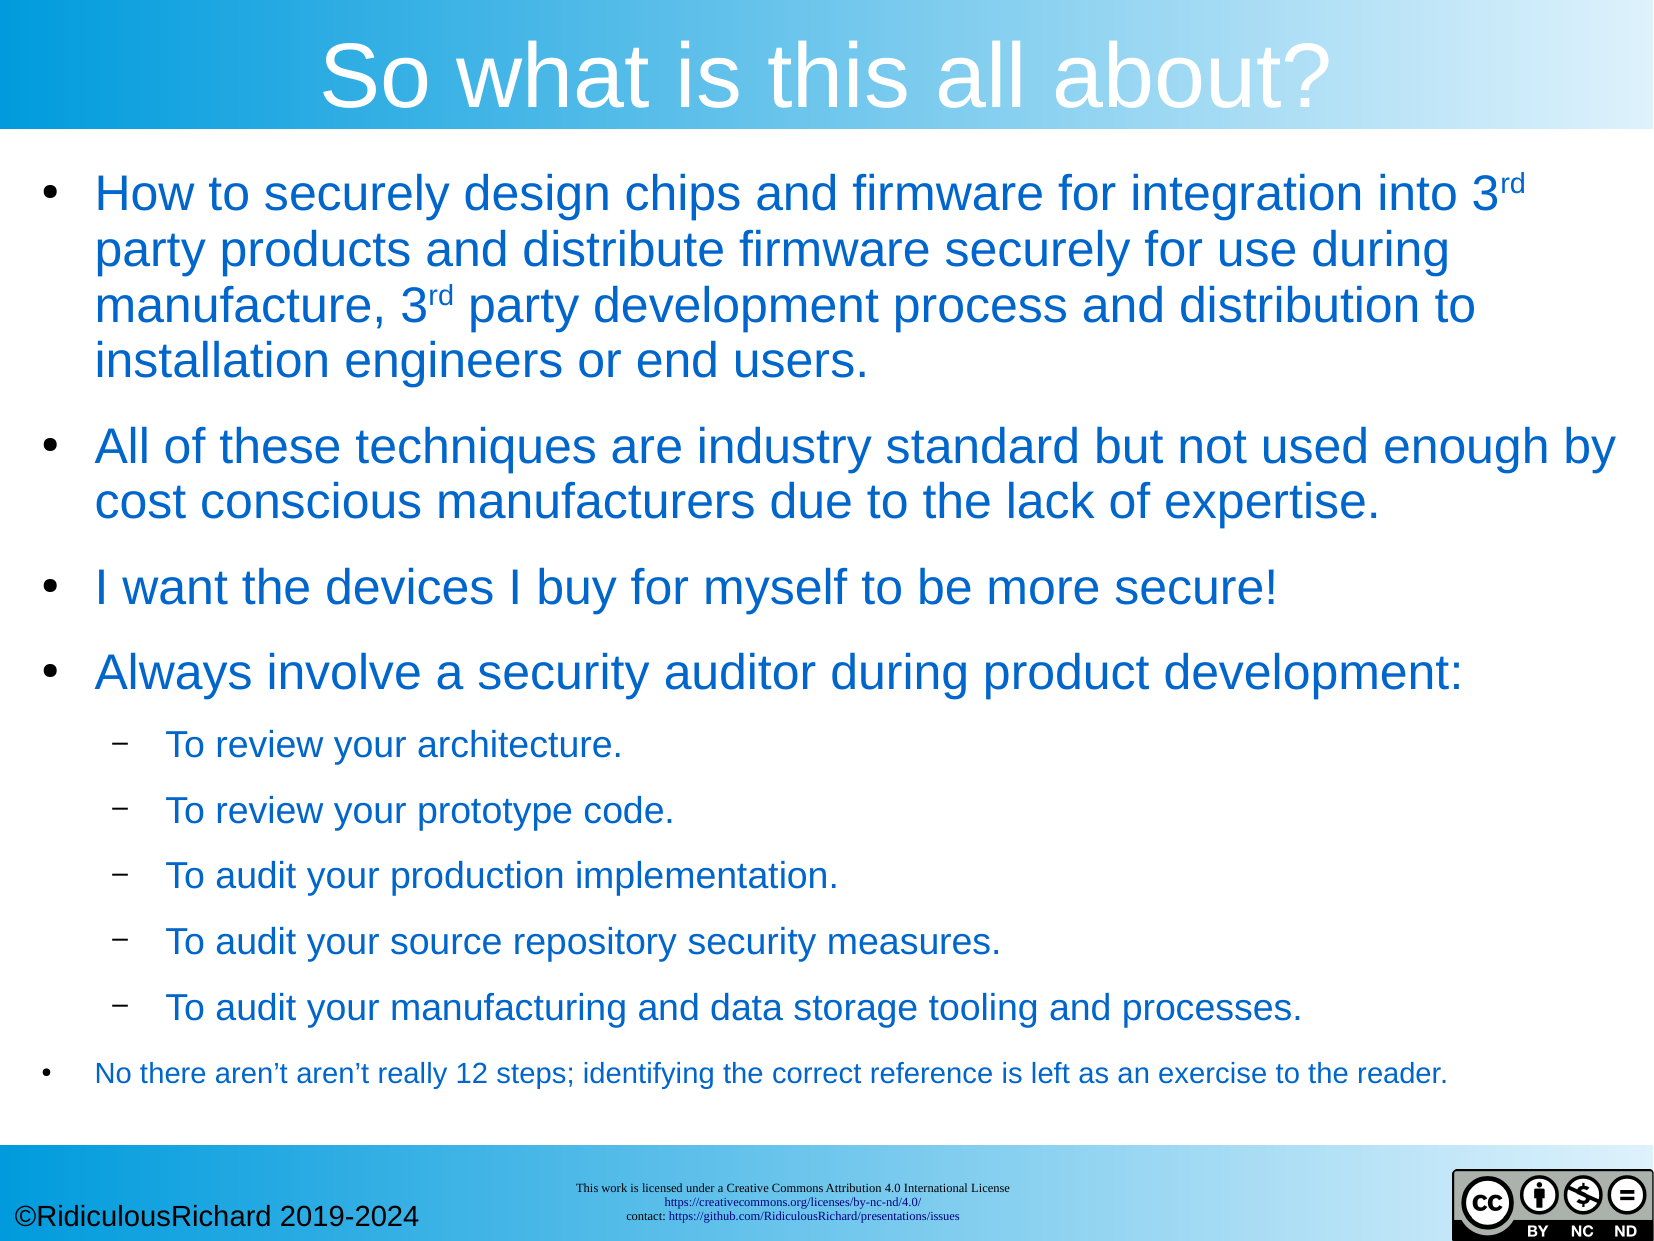

# So what is this all about?
How to securely design chips and firmware for integration into 3rd party products and distribute firmware securely for use during manufacture, 3rd party development process and distribution to installation engineers or end users.
All of these techniques are industry standard but not used enough by cost conscious manufacturers due to the lack of expertise.
I want the devices I buy for myself to be more secure!
Always involve a security auditor during product development:
To review your architecture.
To review your prototype code.
To audit your production implementation.
To audit your source repository security measures.
To audit your manufacturing and data storage tooling and processes.
No there aren’t aren’t really 12 steps; identifying the correct reference is left as an exercise to the reader.